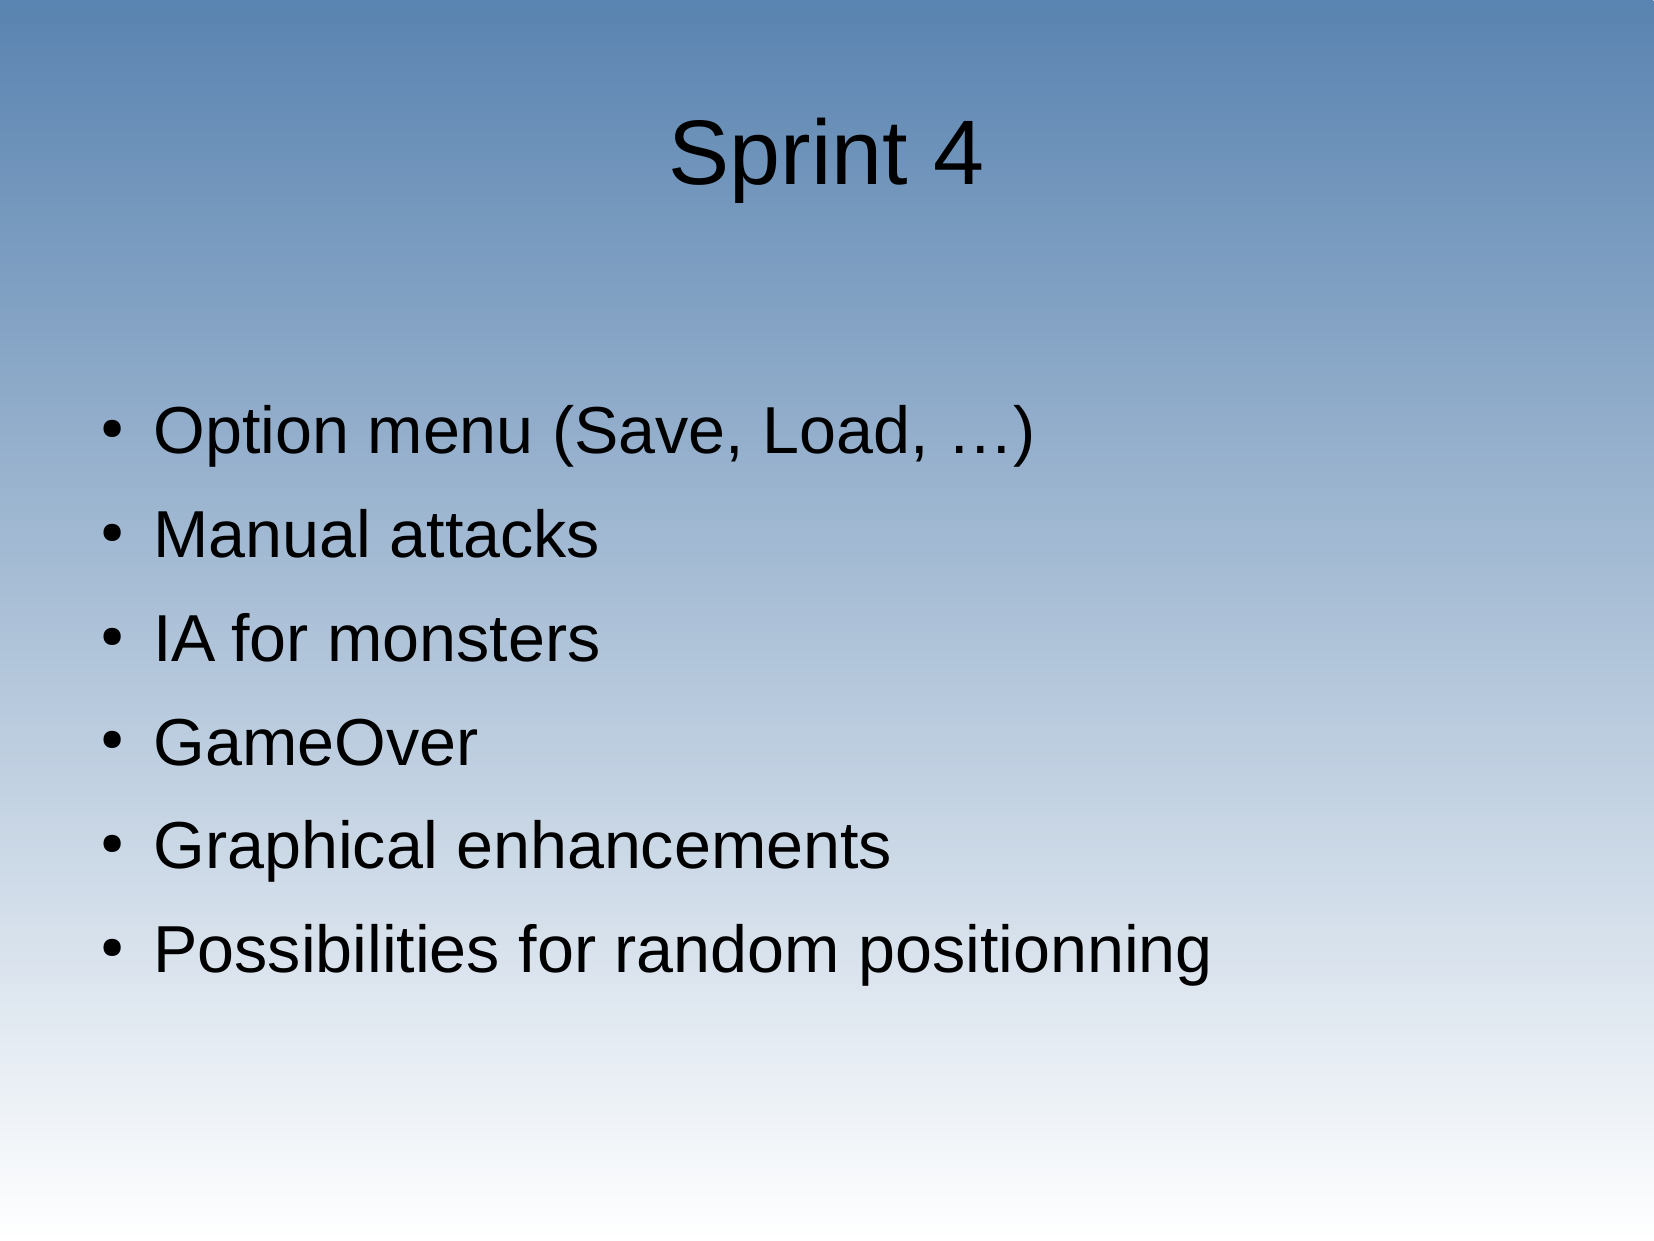

# Sprint 4
Option menu (Save, Load, …)
Manual attacks
IA for monsters
GameOver
Graphical enhancements
Possibilities for random positionning